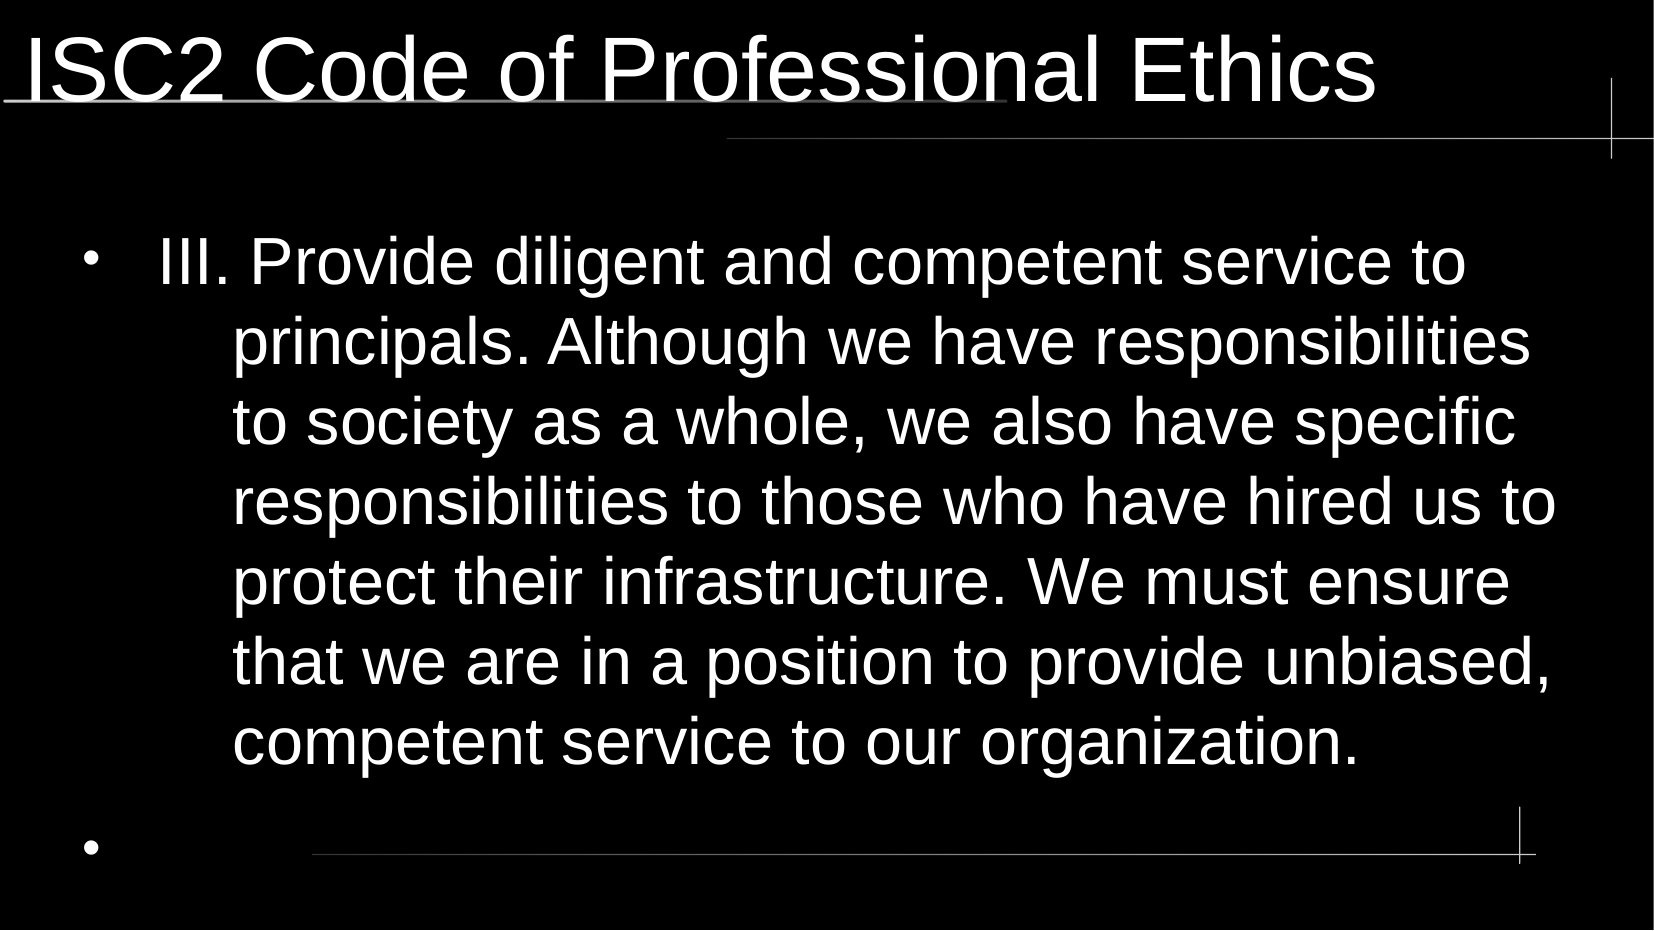

# ISC2 Code of Professional Ethics
III. Provide diligent and competent service to principals. Although we have responsibilities to society as a whole, we also have specific responsibilities to those who have hired us to protect their infrastructure. We must ensure that we are in a position to provide unbiased, competent service to our organization.